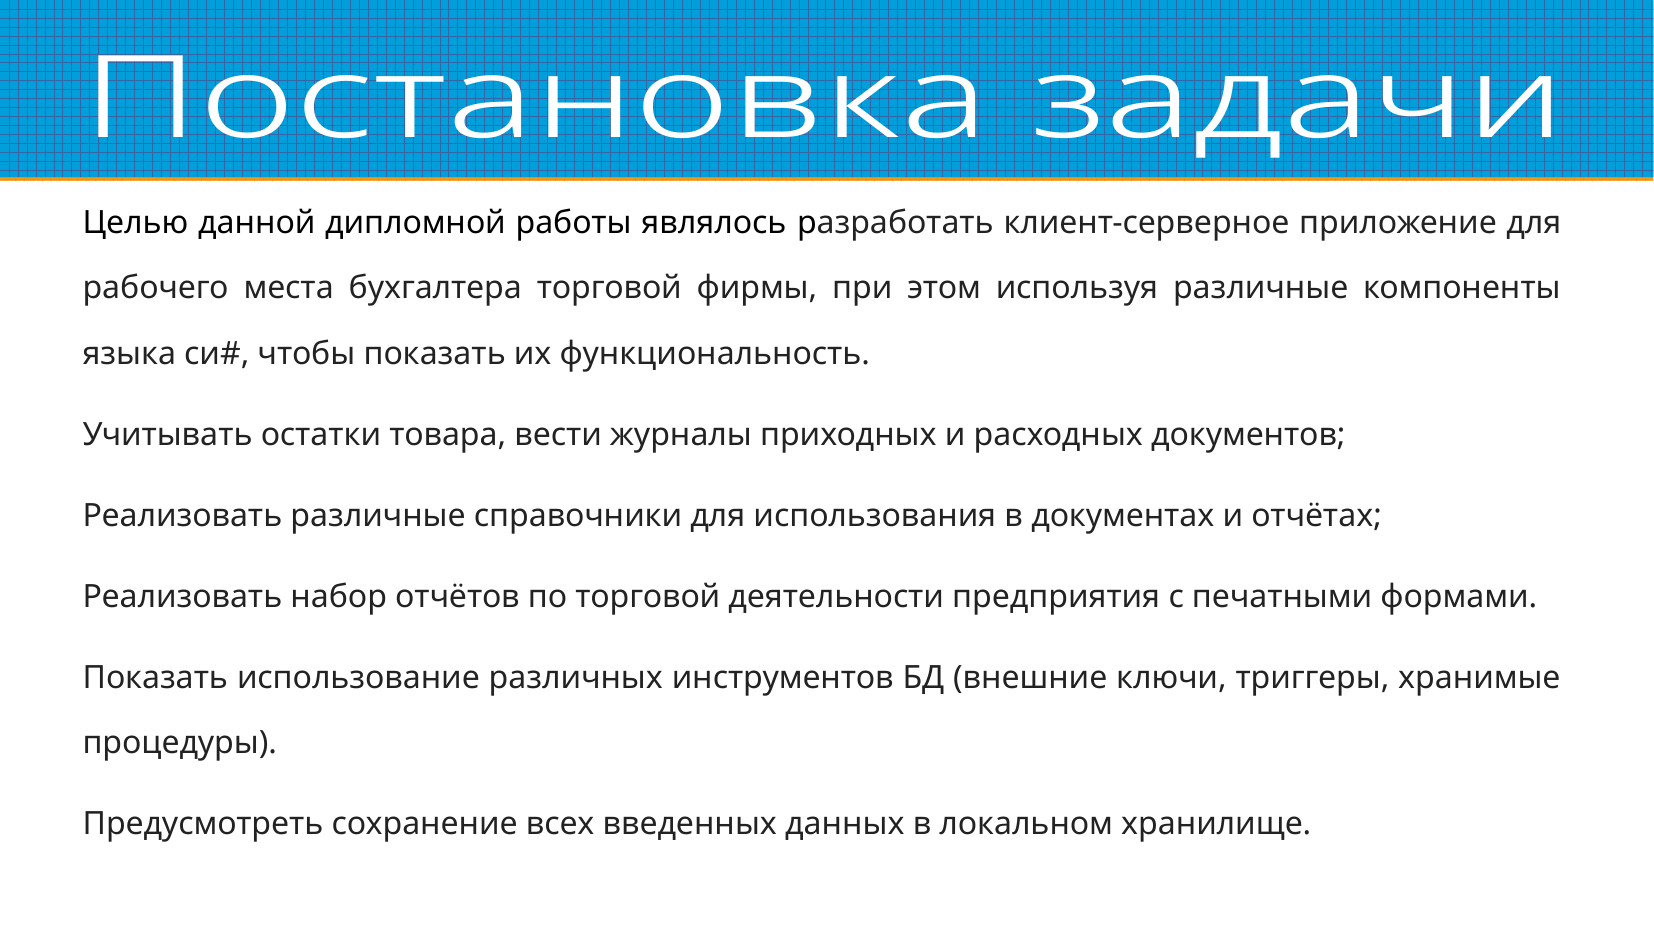

# Постановка задачи
Целью данной дипломной работы являлось разработать клиент-серверное приложение для рабочего места бухгалтера торговой фирмы, при этом используя различные компоненты языка си#, чтобы показать их функциональность.
Учитывать остатки товара, вести журналы приходных и расходных документов;
Реализовать различные справочники для использования в документах и отчётах;
Реализовать набор отчётов по торговой деятельности предприятия с печатными формами.
Показать использование различных инструментов БД (внешние ключи, триггеры, хранимые процедуры).
Предусмотреть сохранение всех введенных данных в локальном хранилище.